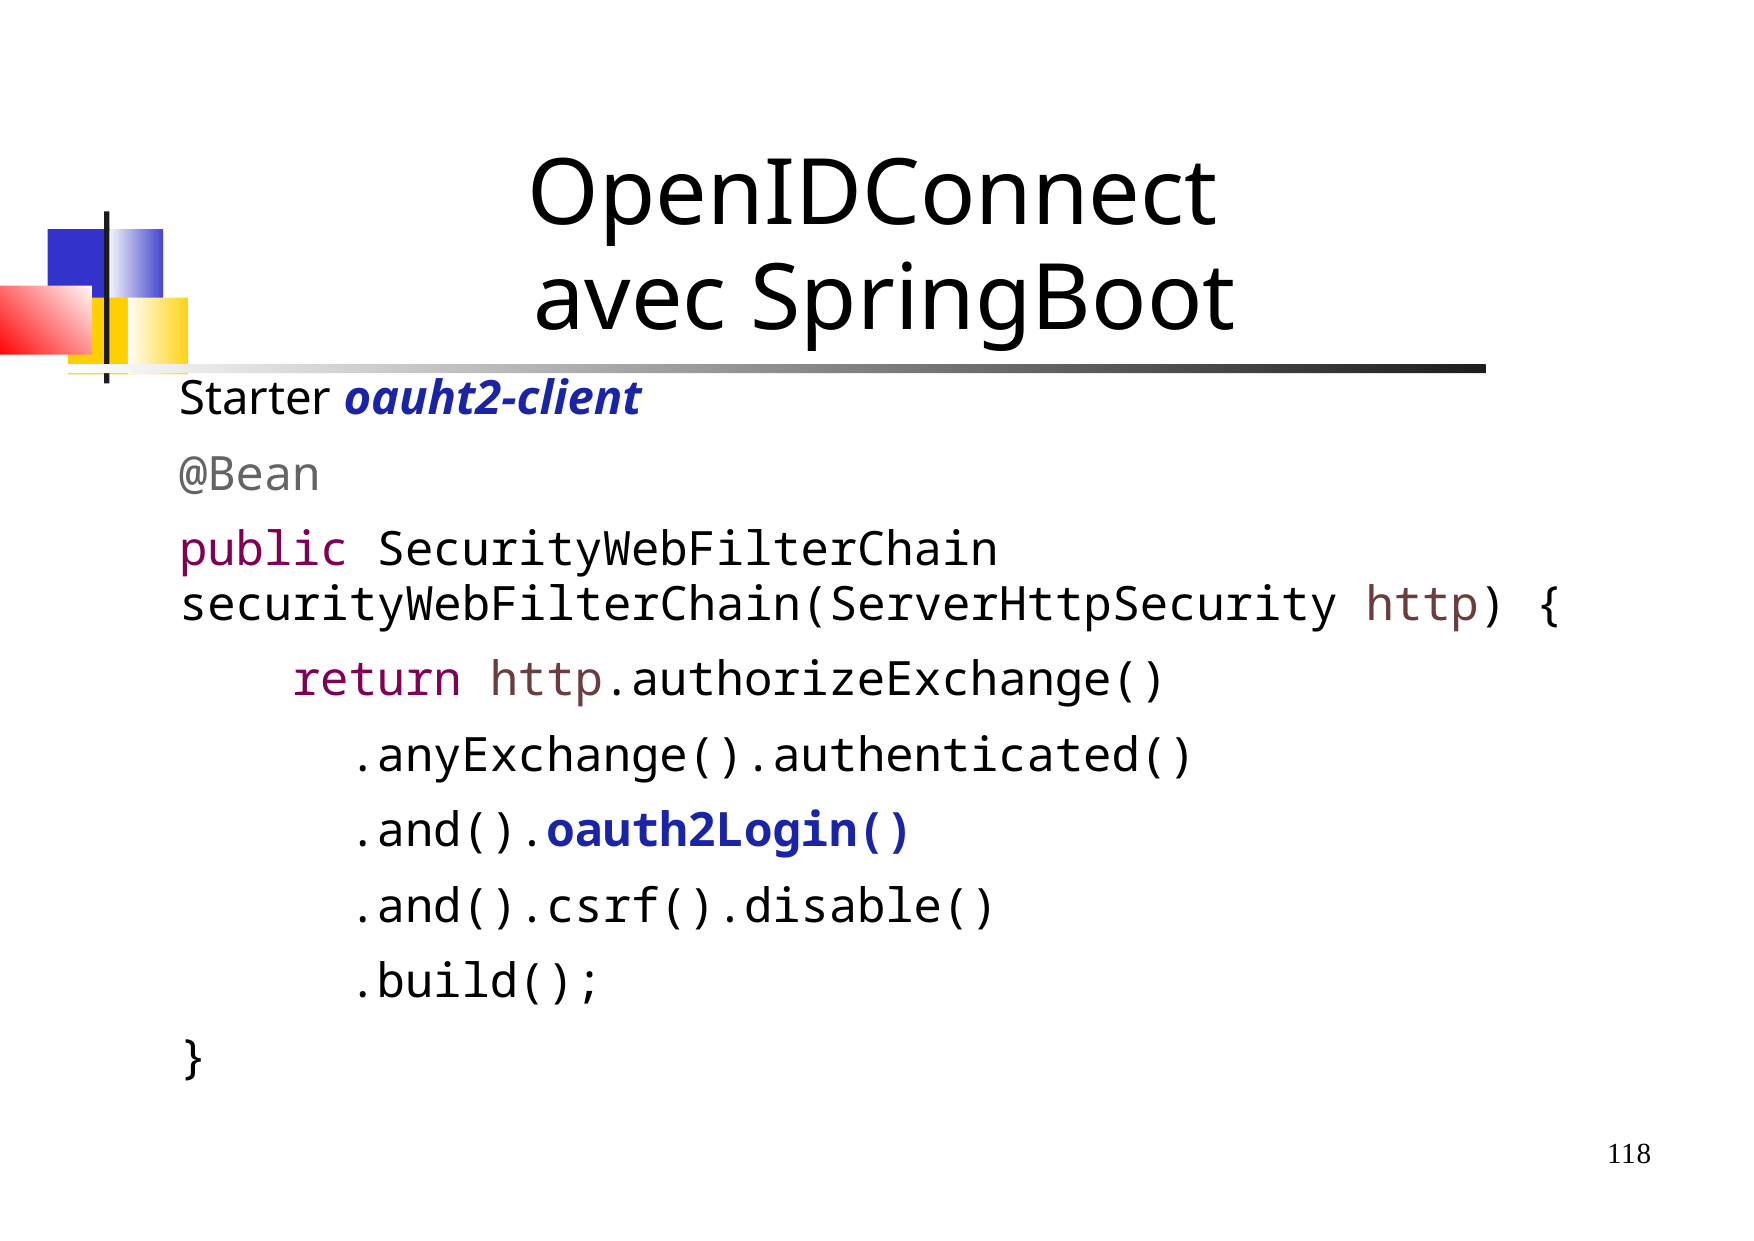

# OpenIDConnect avec SpringBoot
Starter oauht2-client
@Bean
public SecurityWebFilterChain securityWebFilterChain(ServerHttpSecurity http) {
 return http.authorizeExchange()
 .anyExchange().authenticated()
 .and().oauth2Login()
 .and().csrf().disable()
 .build();
}